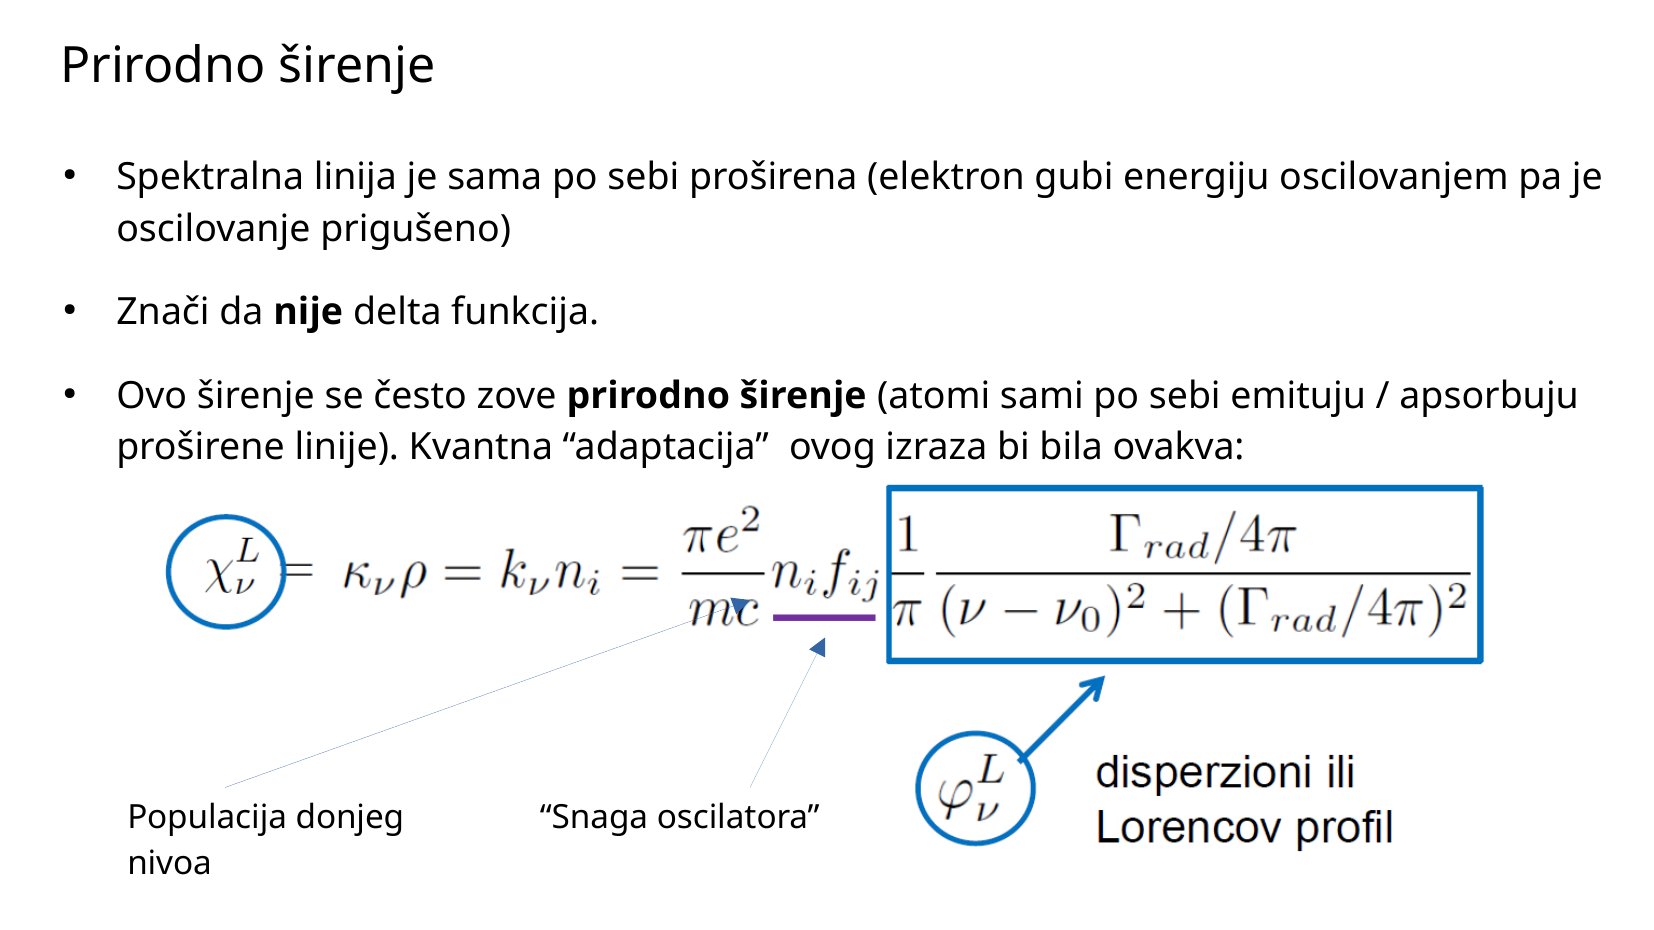

# Prirodno širenje
Spektralna linija je sama po sebi proširena (elektron gubi energiju oscilovanjem pa je oscilovanje prigušeno)
Znači da nije delta funkcija.
Ovo širenje se često zove prirodno širenje (atomi sami po sebi emituju / apsorbuju proširene linije). Kvantna “adaptacija” ovog izraza bi bila ovakva:
Populacija donjeg nivoa
“Snaga oscilatora”